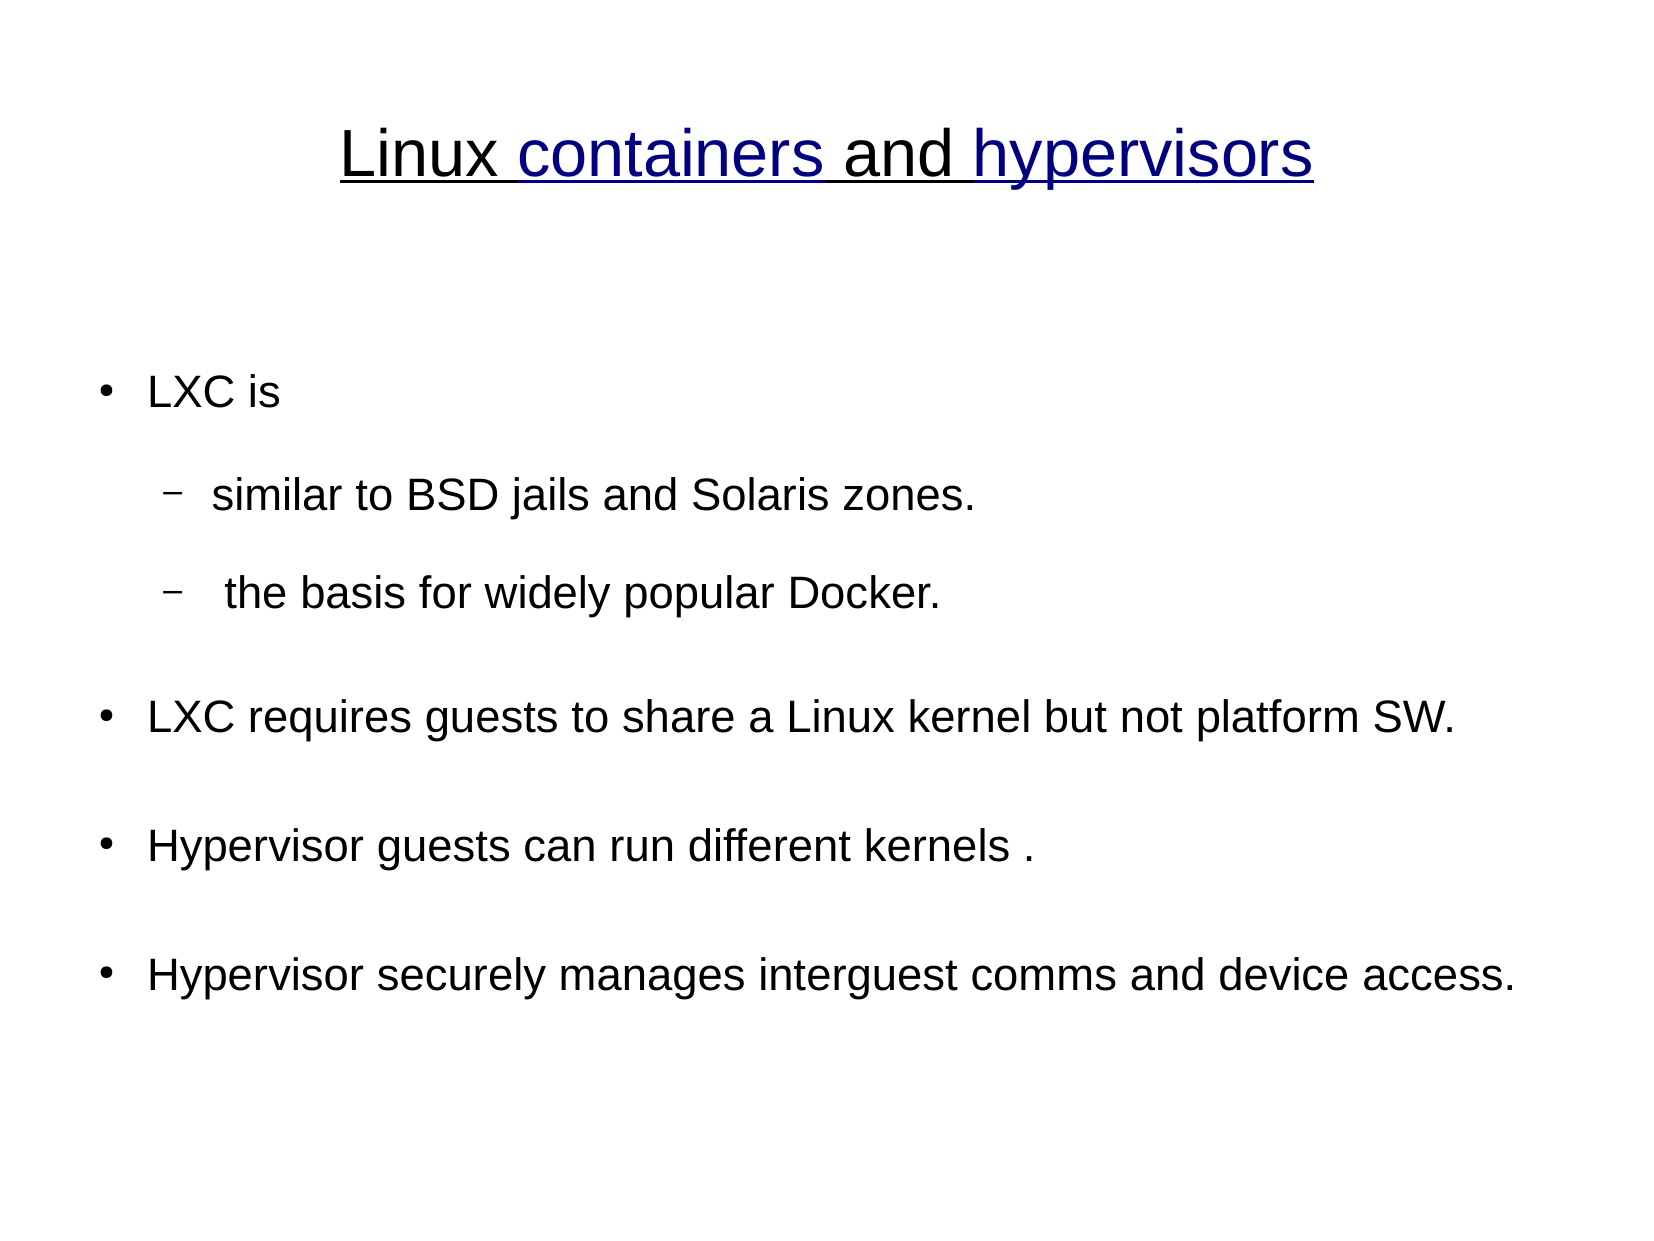

# Linux containers and hypervisors
LXC is
similar to BSD jails and Solaris zones.
 the basis for widely popular Docker.
LXC requires guests to share a Linux kernel but not platform SW.
Hypervisor guests can run different kernels .
Hypervisor securely manages interguest comms and device access.